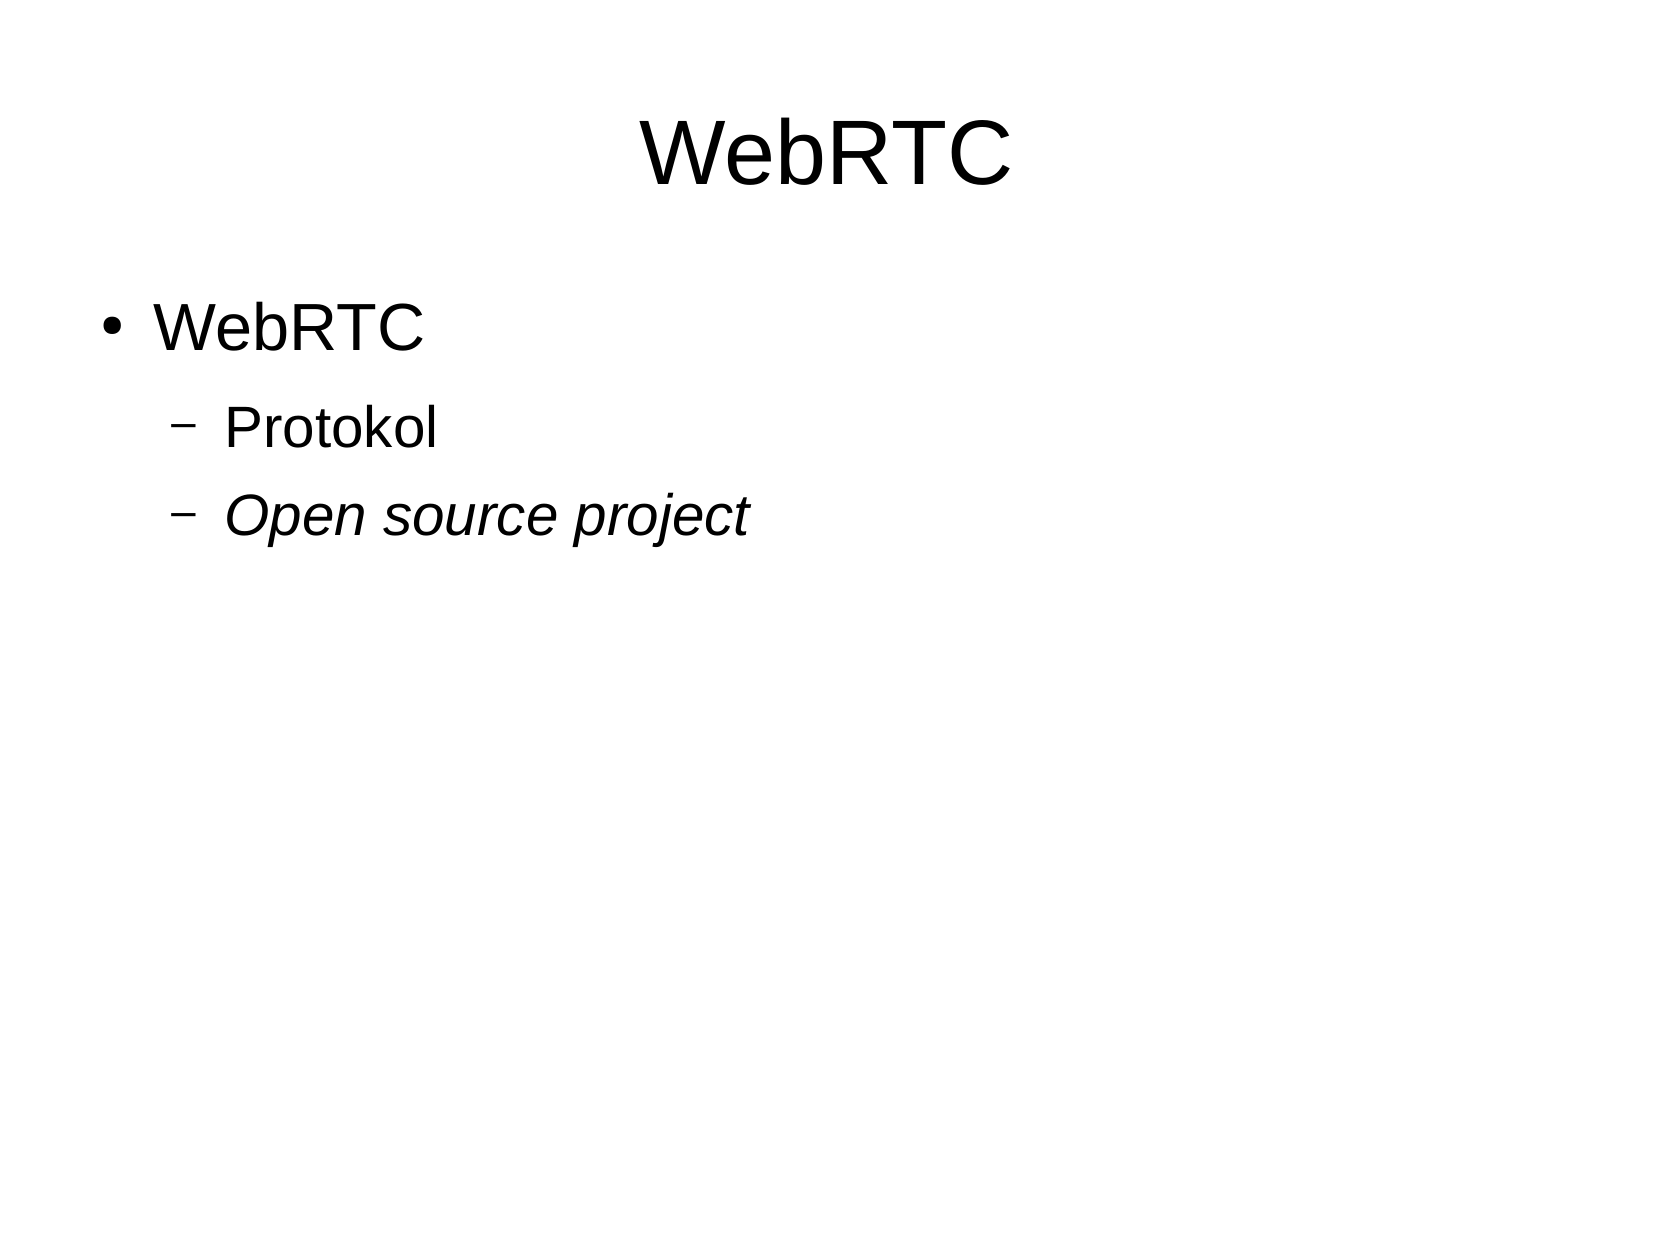

# WebRTC
WebRTC
Protokol
Open source project